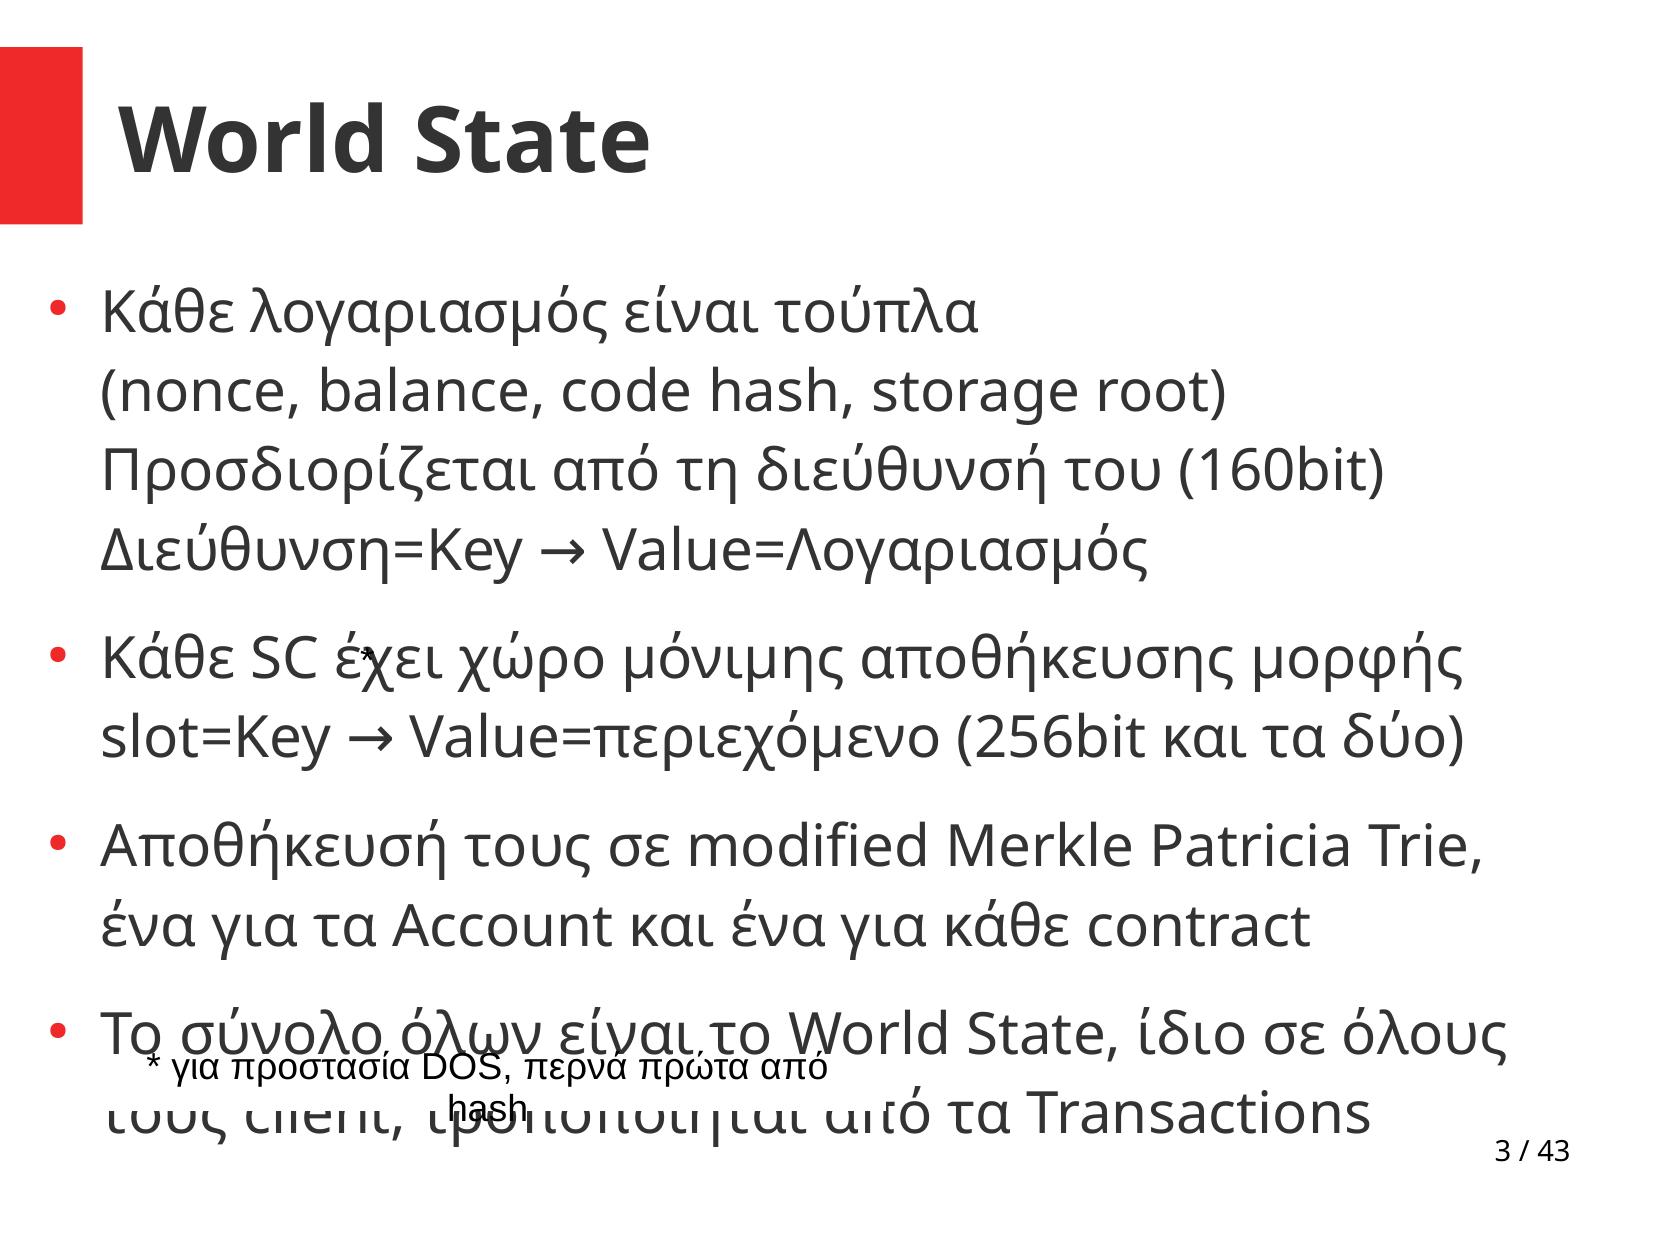

# World State
Κάθε λογαριασμός είναι τούπλα
(nonce, balance, code hash, storage root)
Προσδιορίζεται από τη διεύθυνσή του (160bit)
Διεύθυνση=Key → Value=Λογαριασμός
Κάθε SC έχει χώρο μόνιμης αποθήκευσης μορφής
slot=Key → Value=περιεχόμενο (256bit και τα δύο)
Αποθήκευσή τους σε modified Merkle Patricia Trie,
ένα για τα Account και ένα για κάθε contract
Το σύνολο όλων είναι το World State, ίδιο σε όλους τους client, τροποποιήται από τα Transactions
*
* για προστασία DOS, περνά πρώτα από hash
3